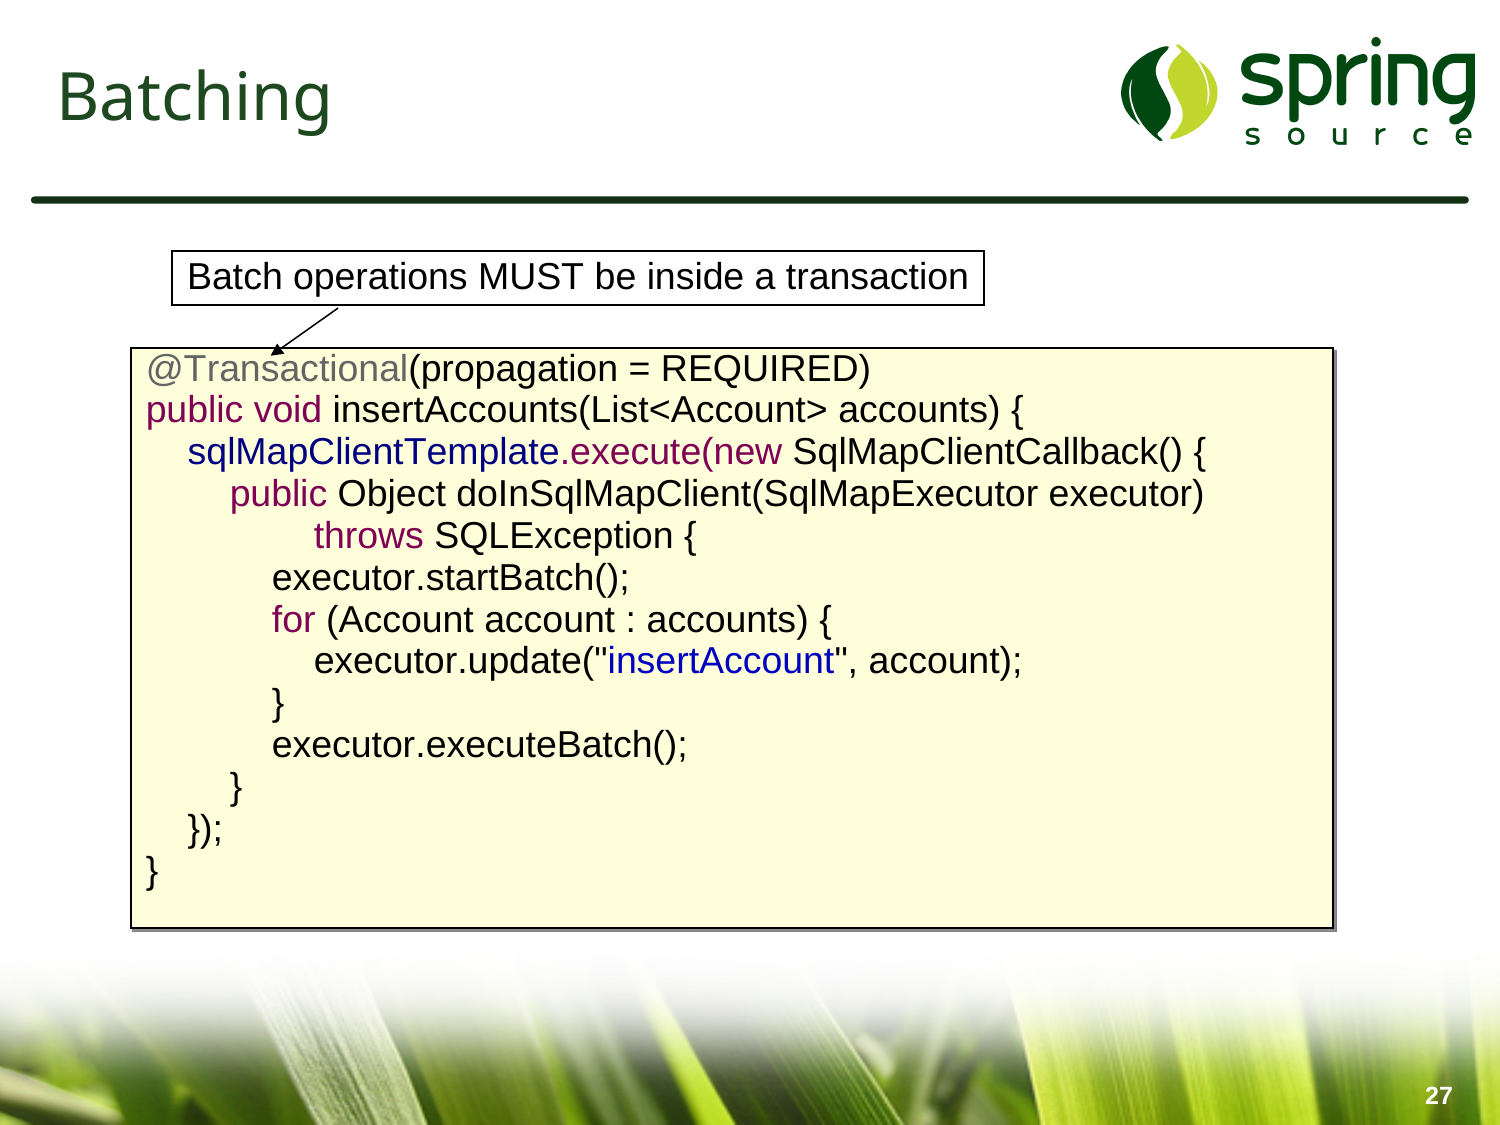

# Batching
Batch operations MUST be inside a transaction
@Transactional(propagation = REQUIRED)‏
public void insertAccounts(List<Account> accounts) {
 sqlMapClientTemplate.execute(new SqlMapClientCallback() {
 public Object doInSqlMapClient(SqlMapExecutor executor)‏
 throws SQLException {
 executor.startBatch();
 for (Account account : accounts) {
 executor.update("insertAccount", account);
 }
 executor.executeBatch();
 }
 });
}